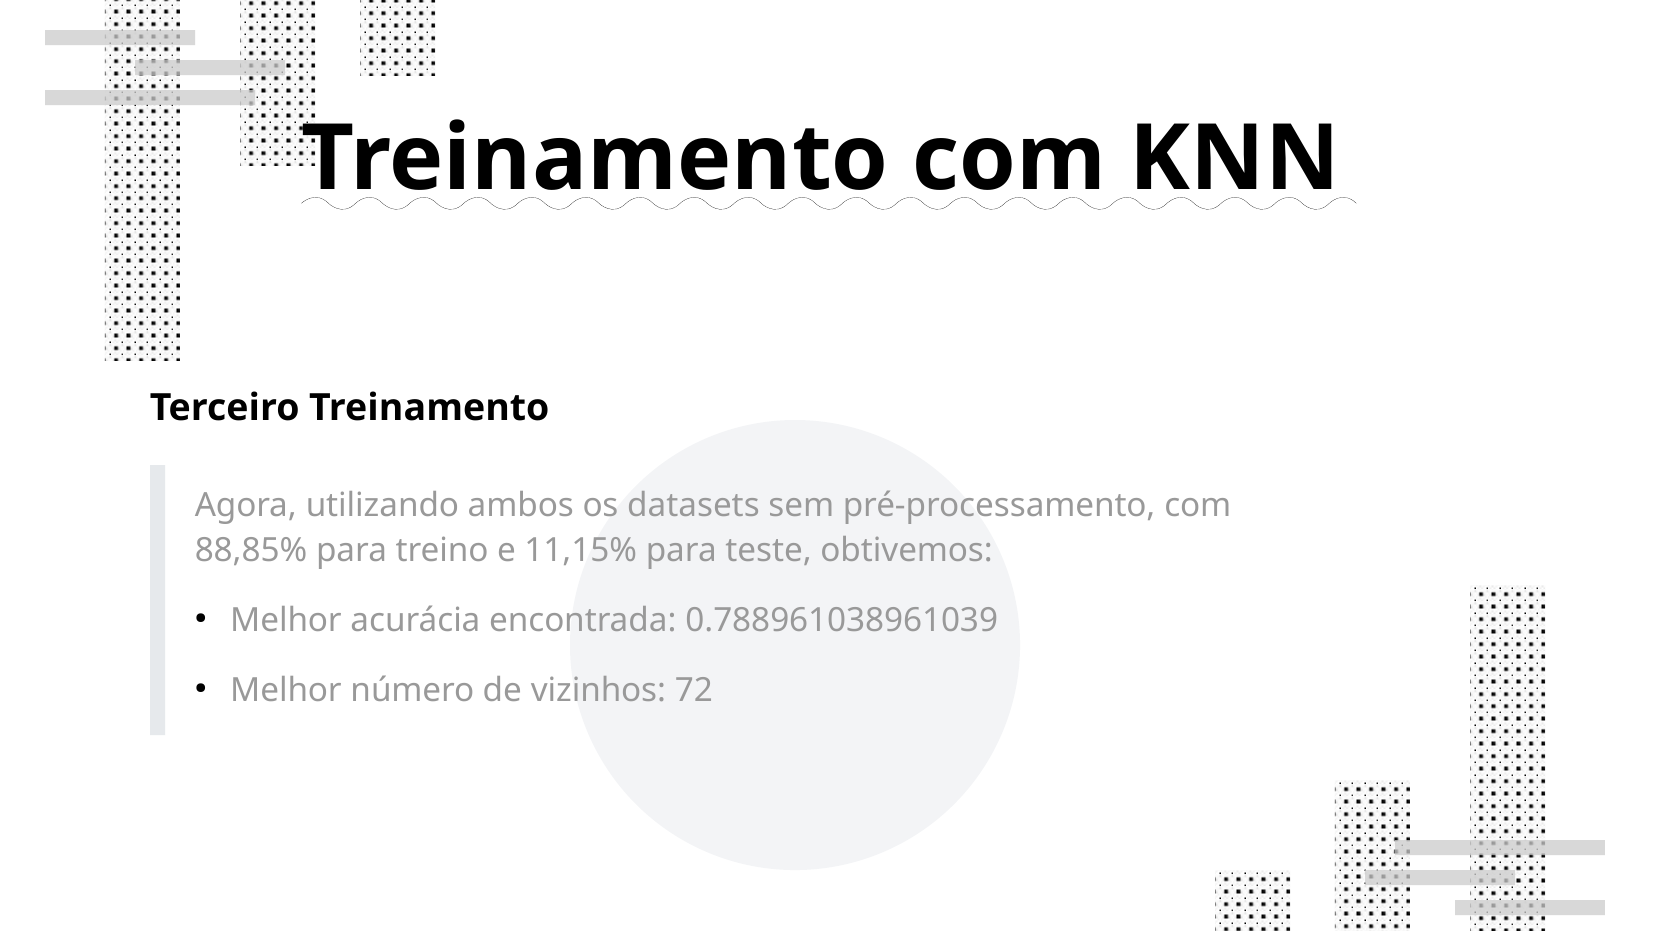

# Treinamento com KNN
Terceiro Treinamento
Agora, utilizando ambos os datasets sem pré-processamento, com 88,85% para treino e 11,15% para teste, obtivemos:
Melhor acurácia encontrada: 0.788961038961039
Melhor número de vizinhos: 72